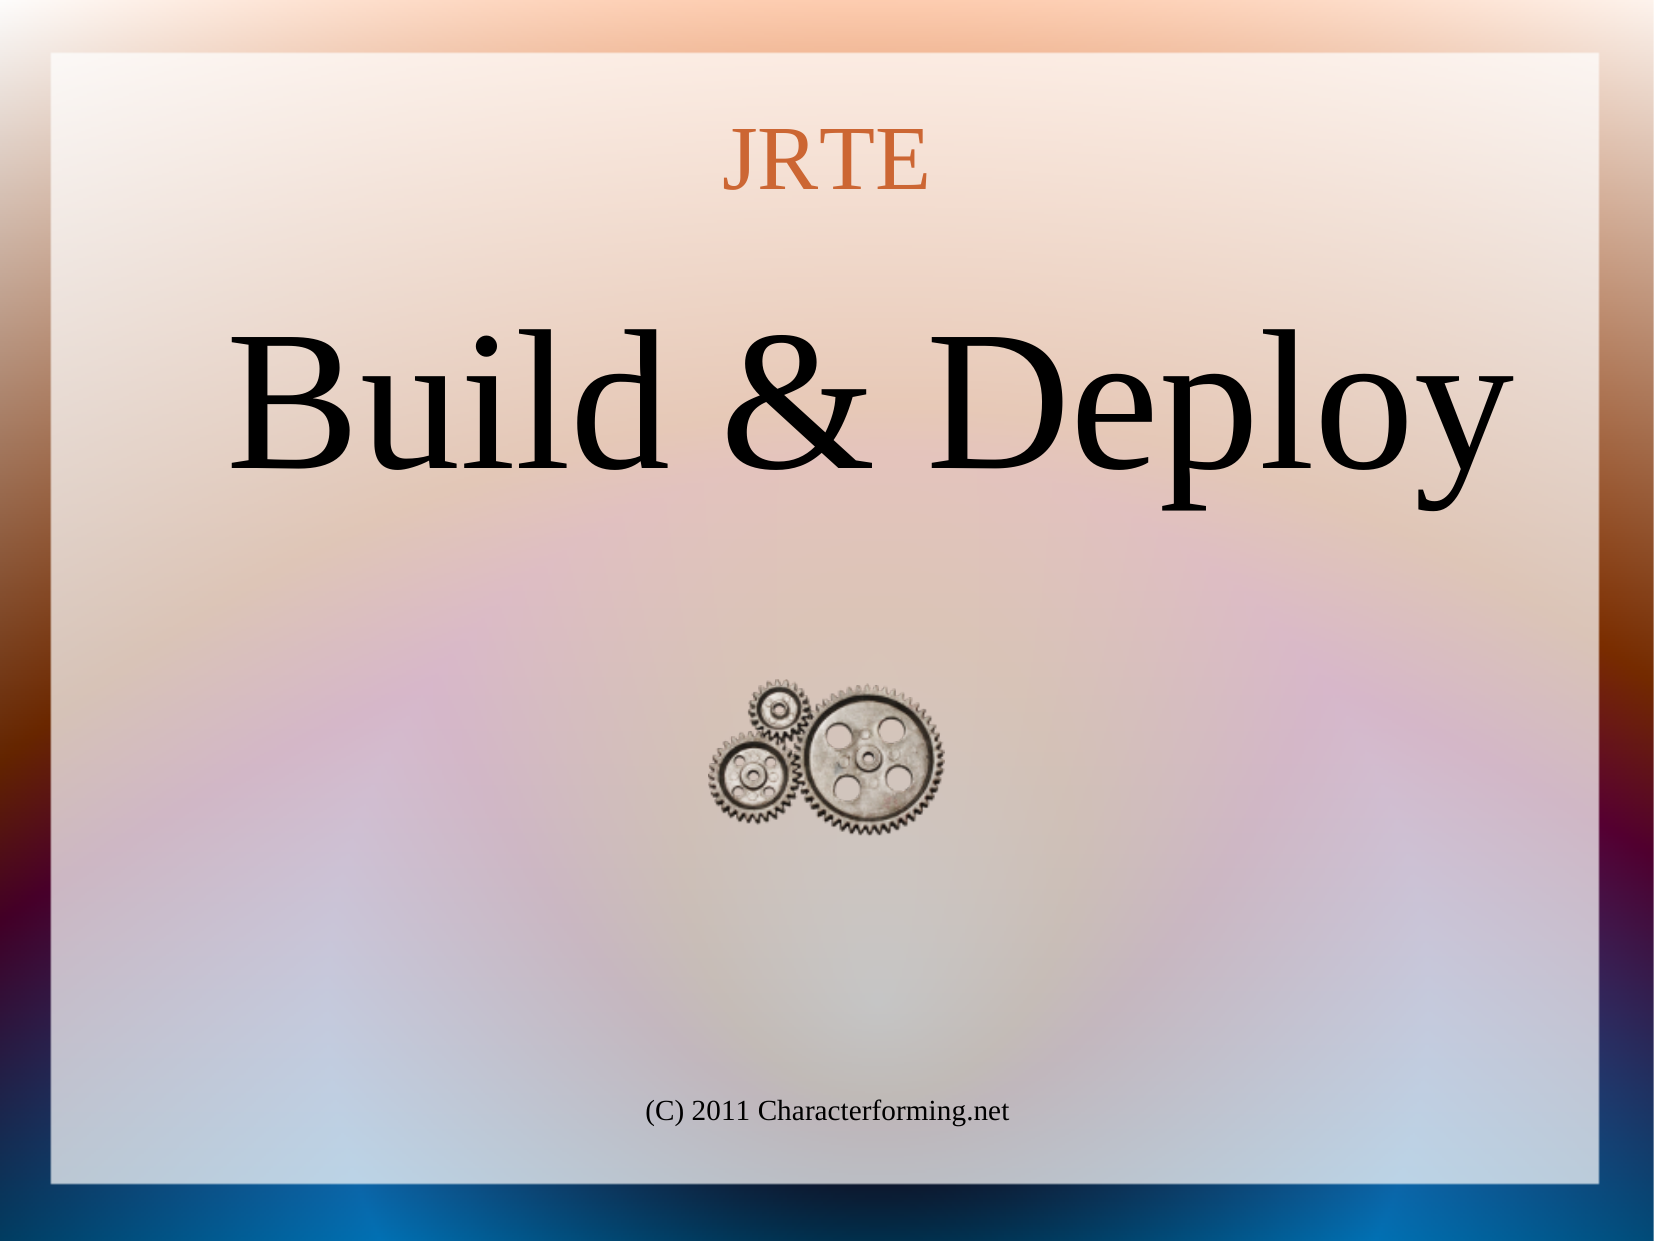

# JRTE
Build & Deploy
(C) 2011 Characterforming.net